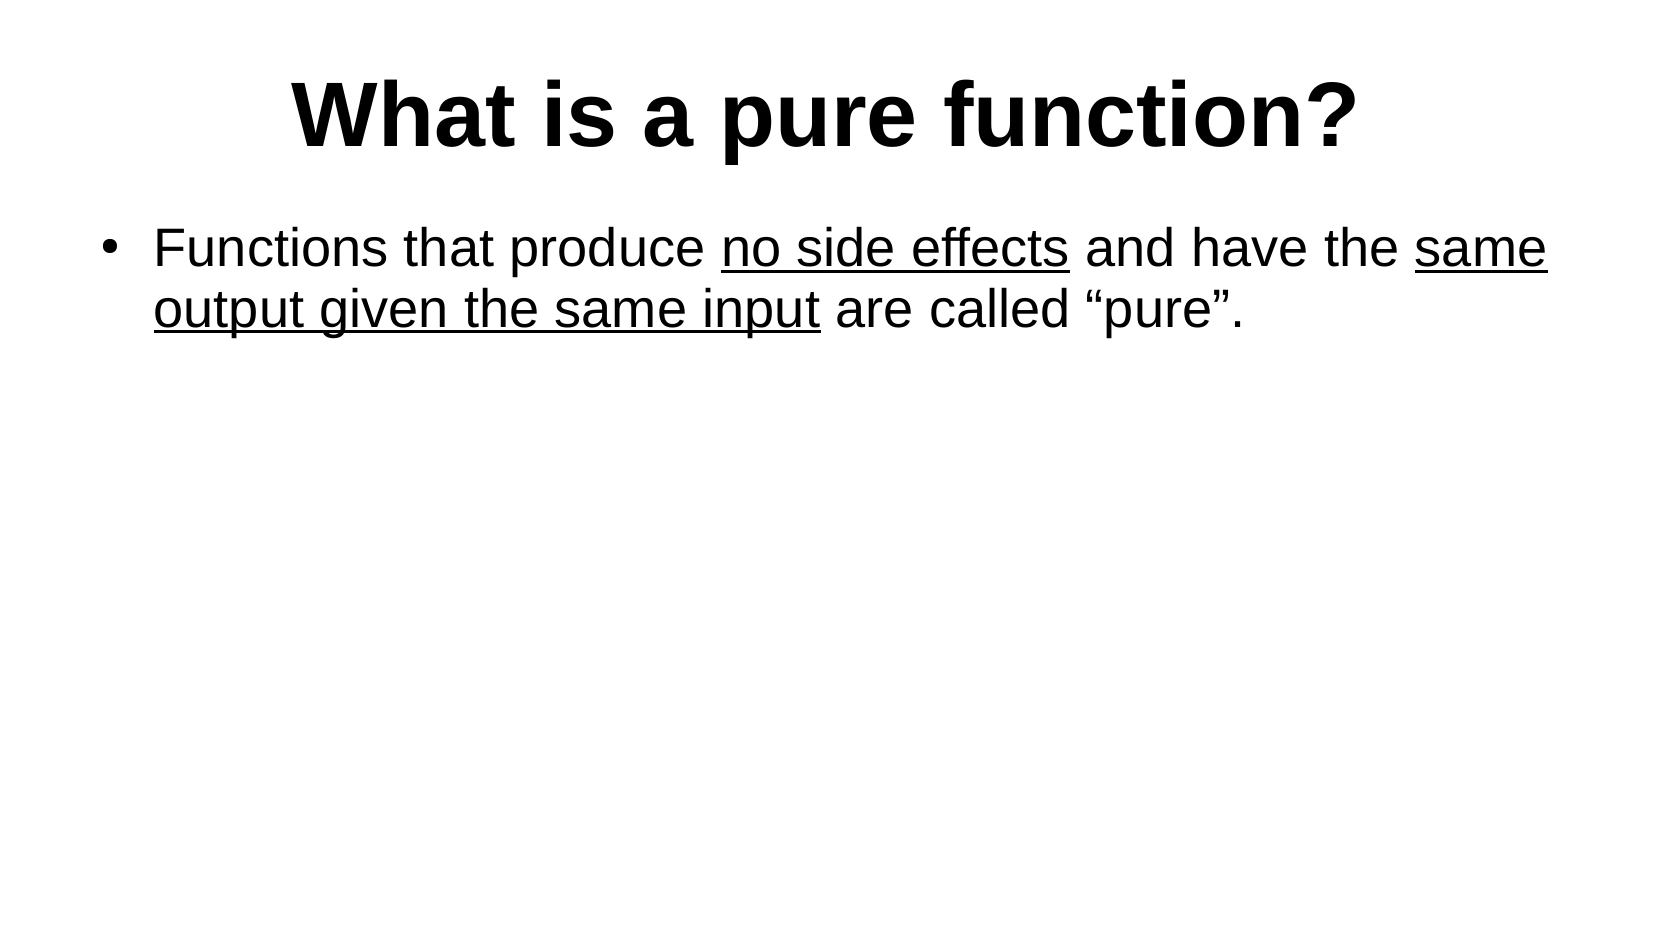

# What is a pure function?
Functions that produce no side effects and have the same output given the same input are called “pure”.